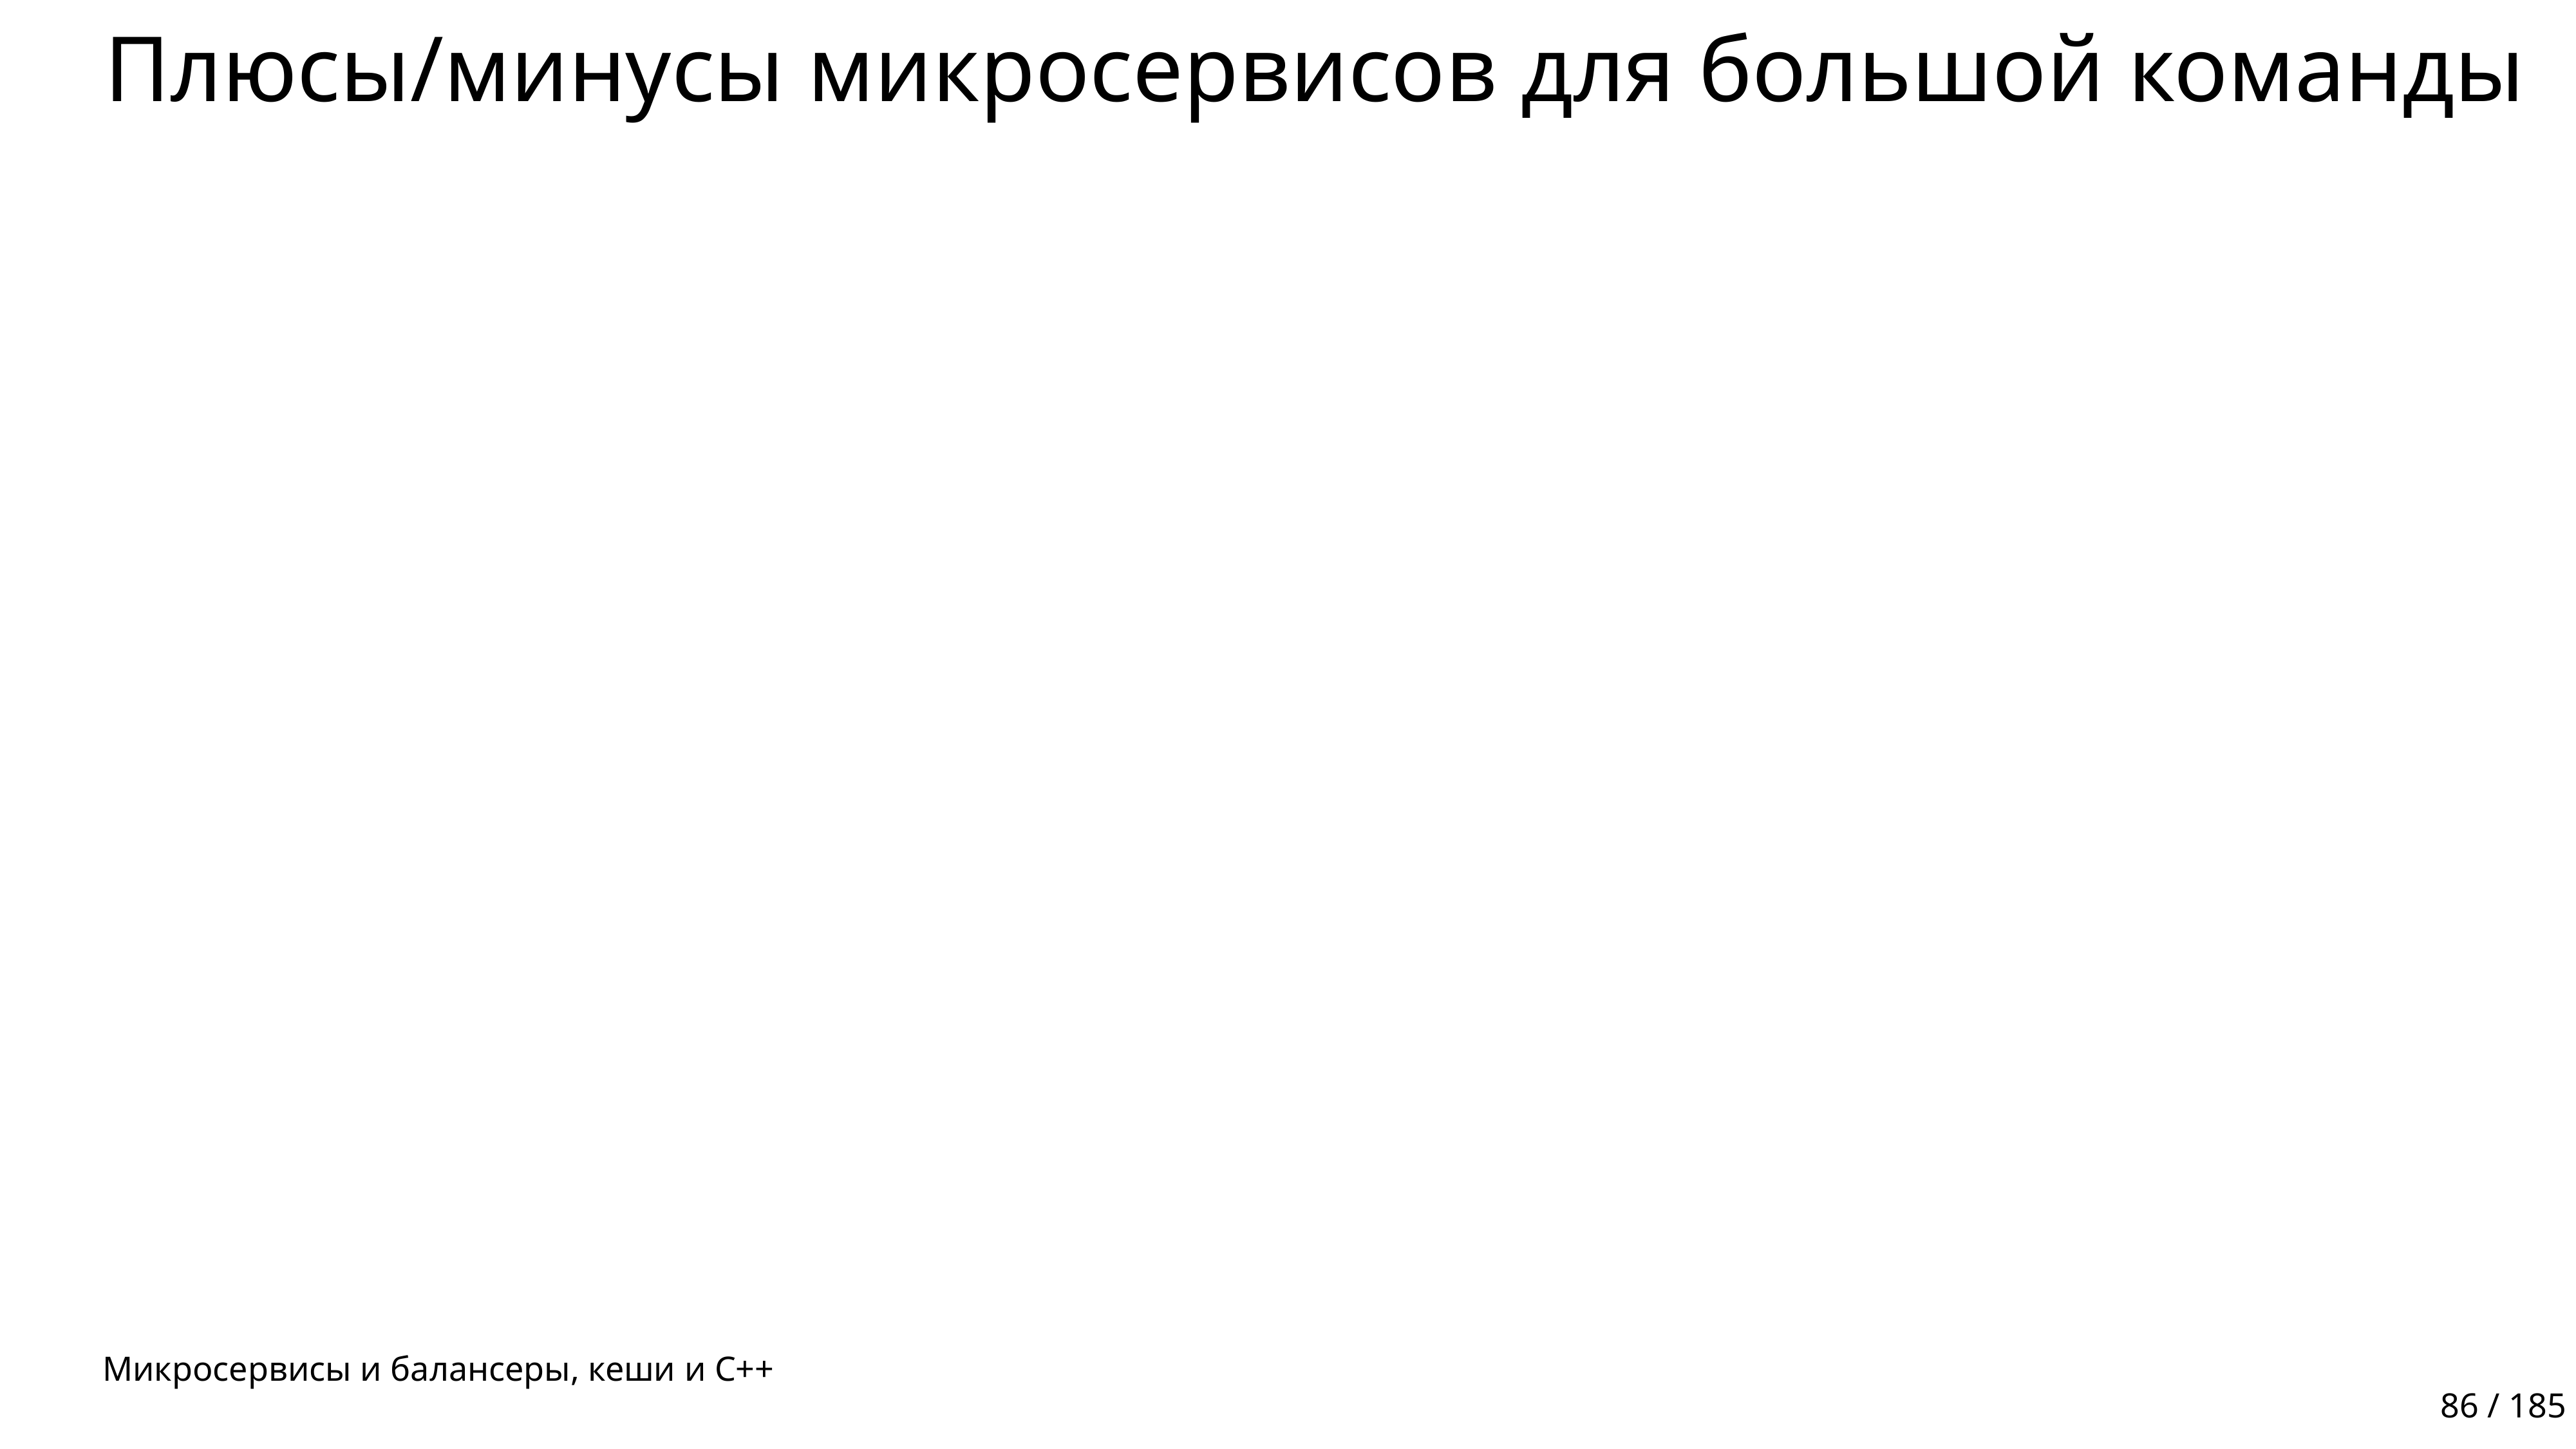

Плюсы/минусы микросервисов для большой команды
#
Микросервисы и балансеры, кеши и C++